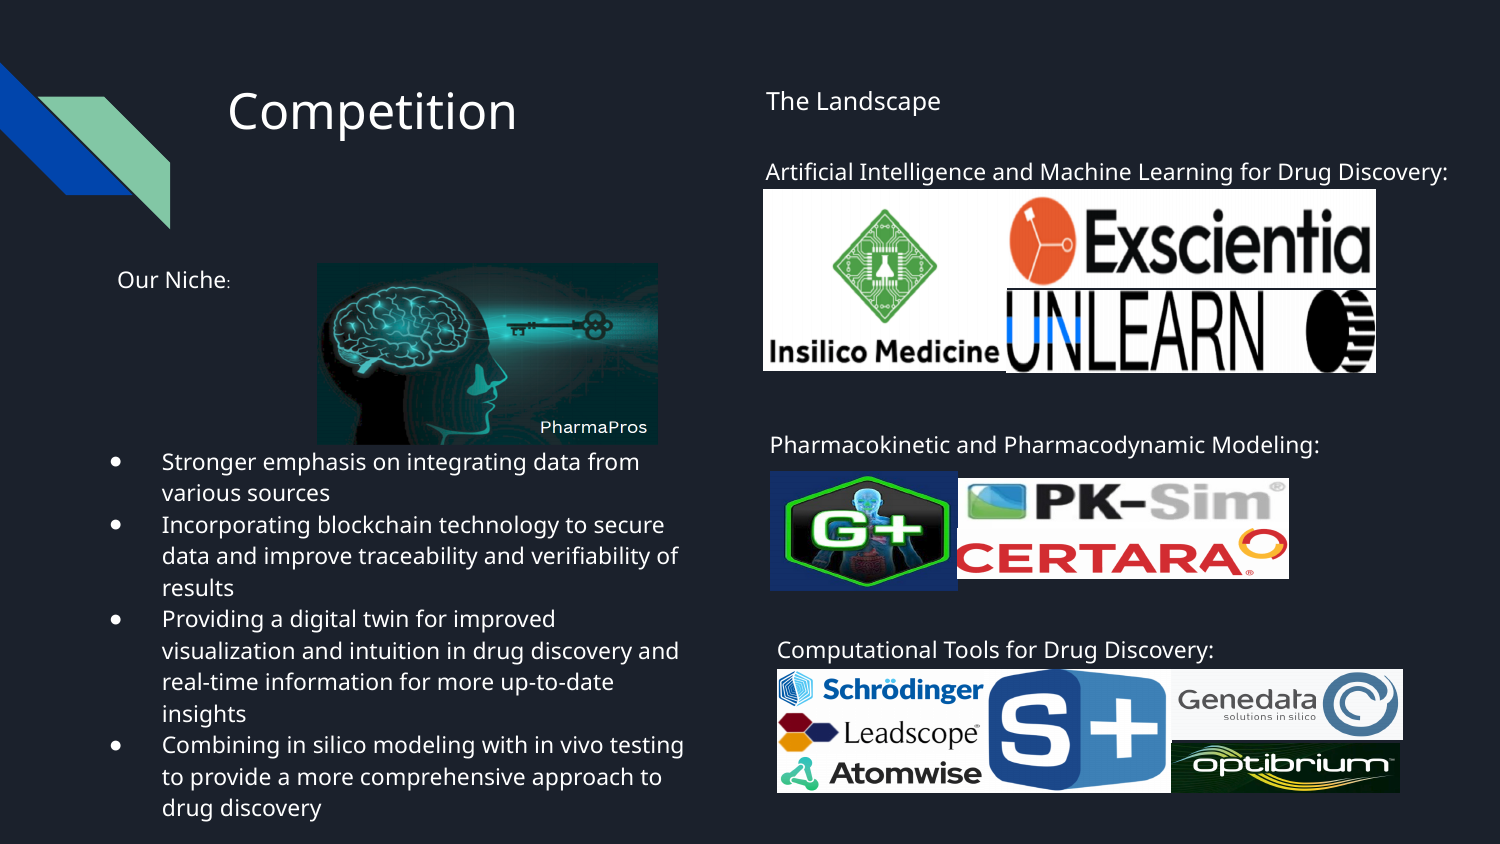

Competition
The Landscape
Artificial Intelligence and Machine Learning for Drug Discovery:
Our Niche:
# Stronger emphasis on integrating data from various sources
Incorporating blockchain technology to secure data and improve traceability and verifiability of results
Providing a digital twin for improved visualization and intuition in drug discovery and real-time information for more up-to-date insights
Combining in silico modeling with in vivo testing to provide a more comprehensive approach to drug discovery
Pharmacokinetic and Pharmacodynamic Modeling:
Computational Tools for Drug Discovery: